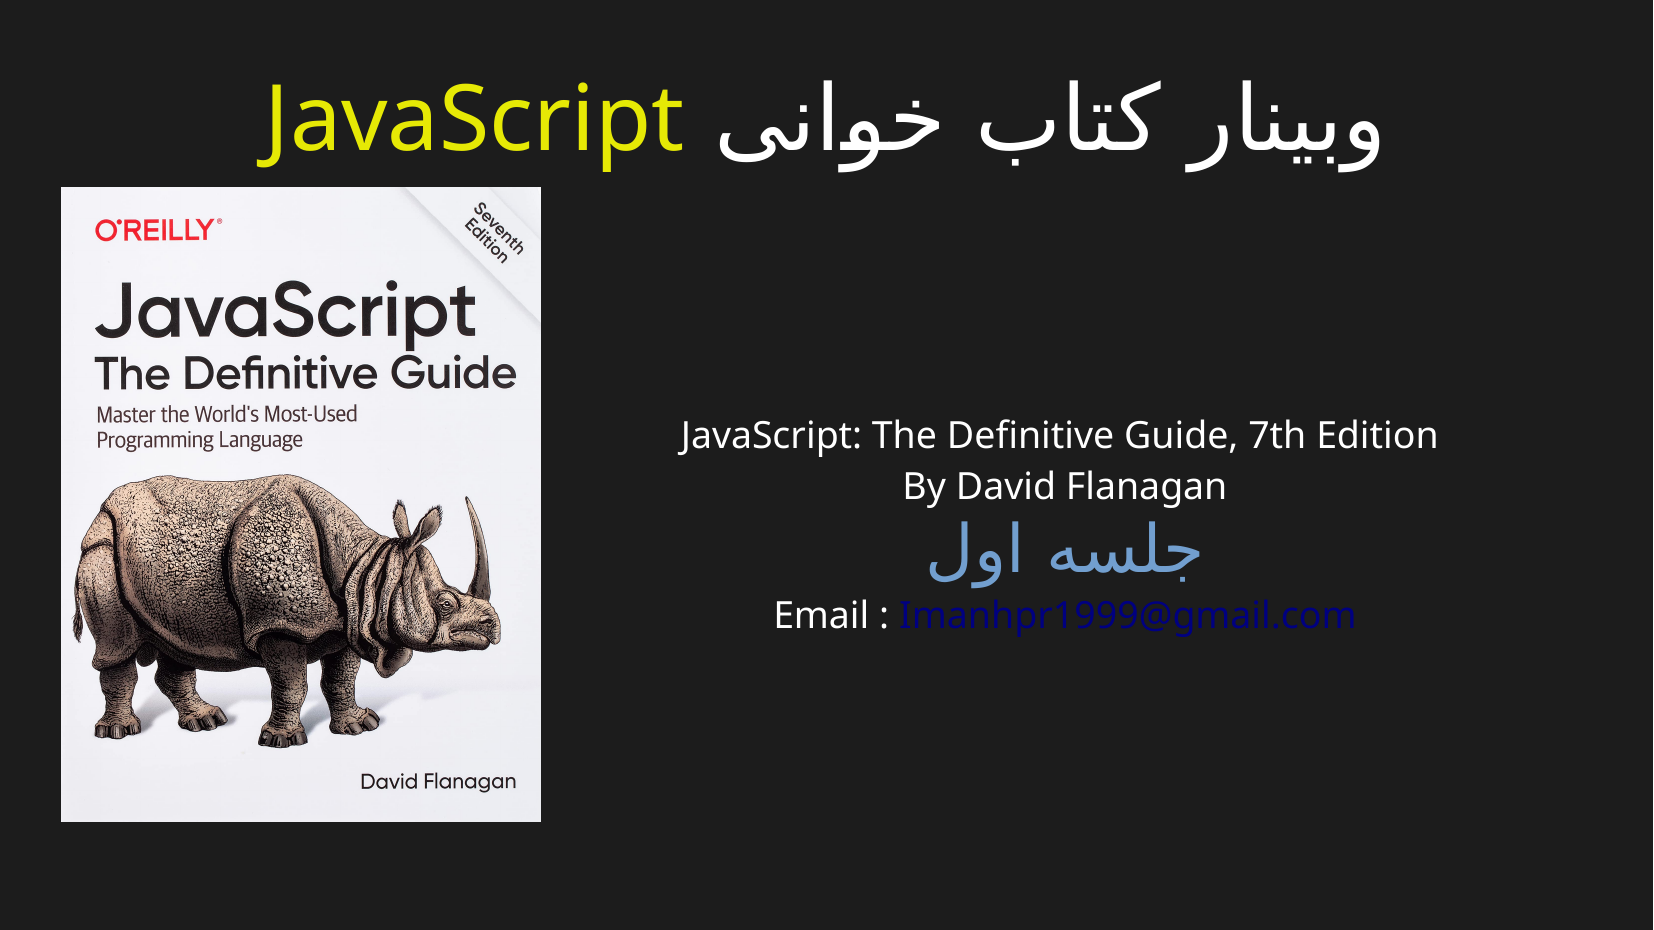

# وبینار کتاب خوانی JavaScript
JavaScript: The Definitive Guide, 7th Edition
By David Flanagan
جلسه اول
Email : Imanhpr1999@gmail.com